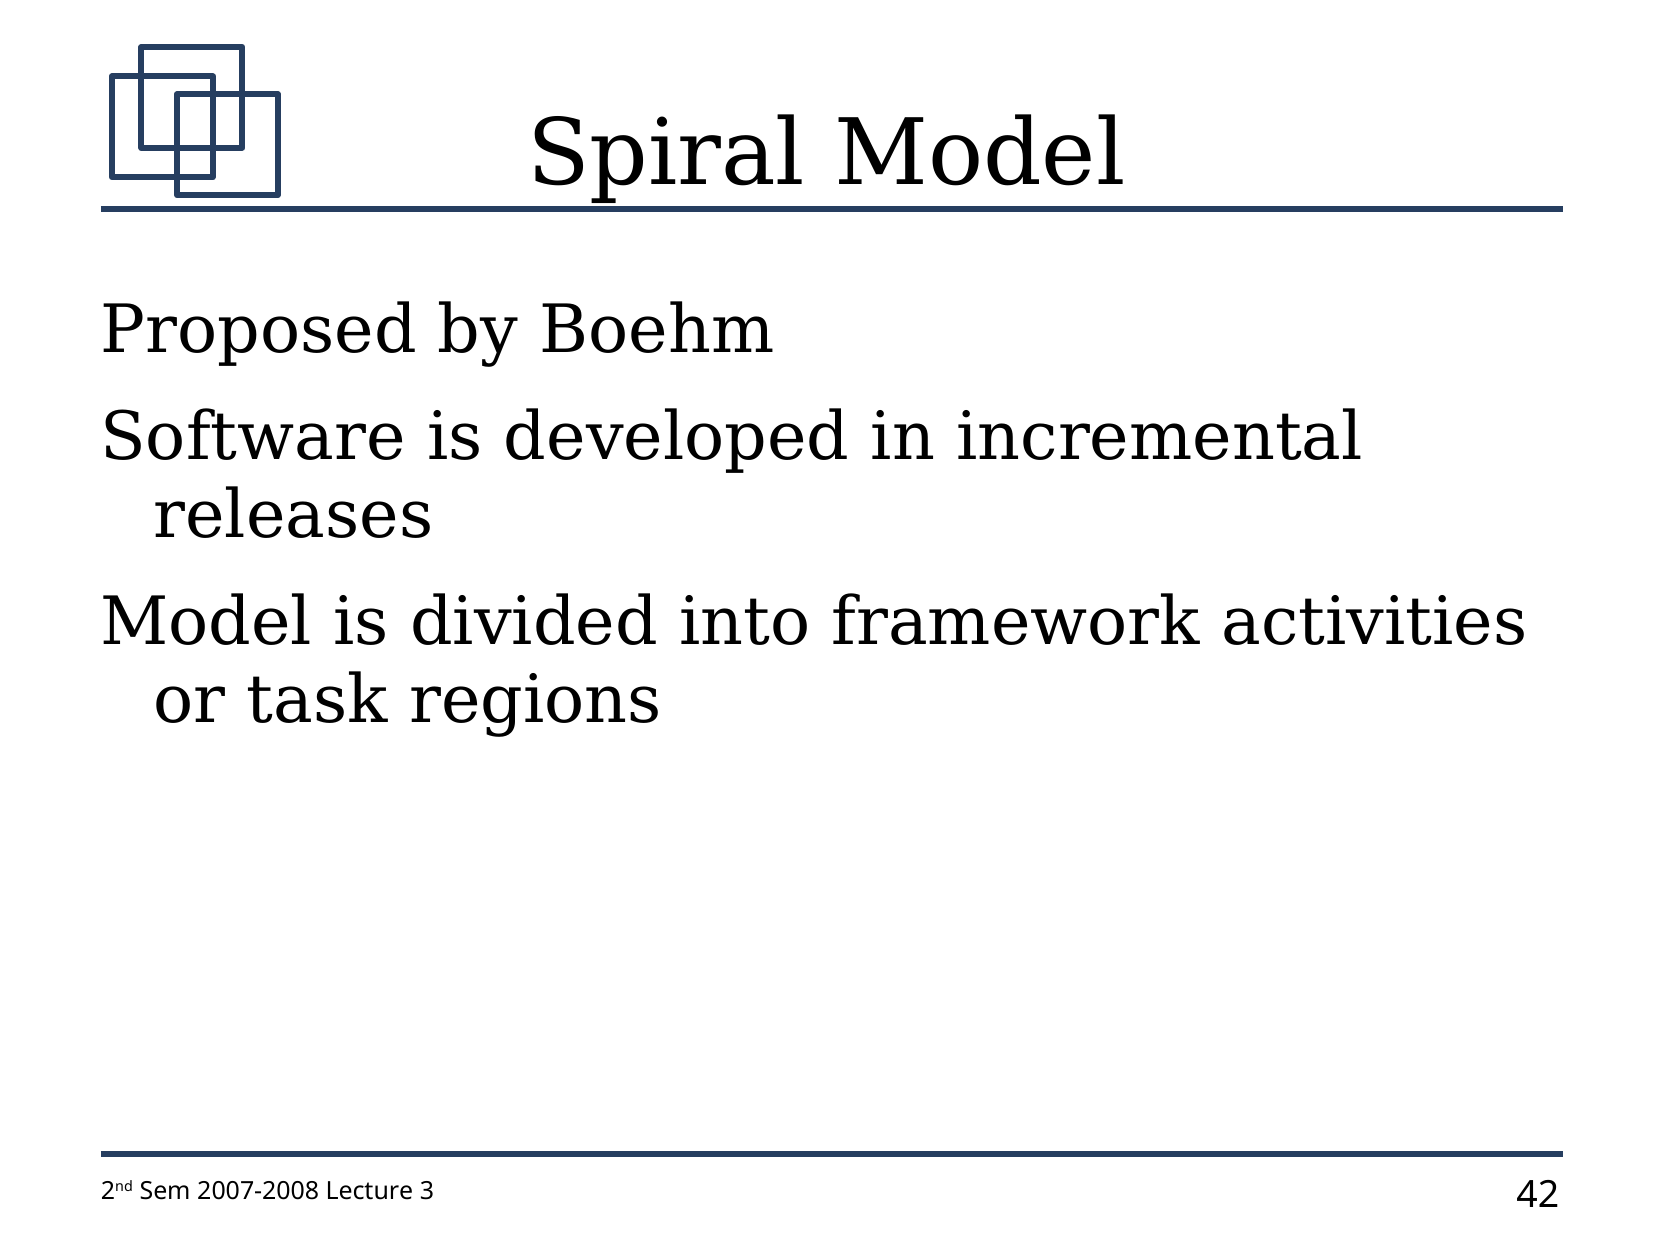

# Spiral Model
Proposed by Boehm
Software is developed in incremental releases
Model is divided into framework activities or task regions